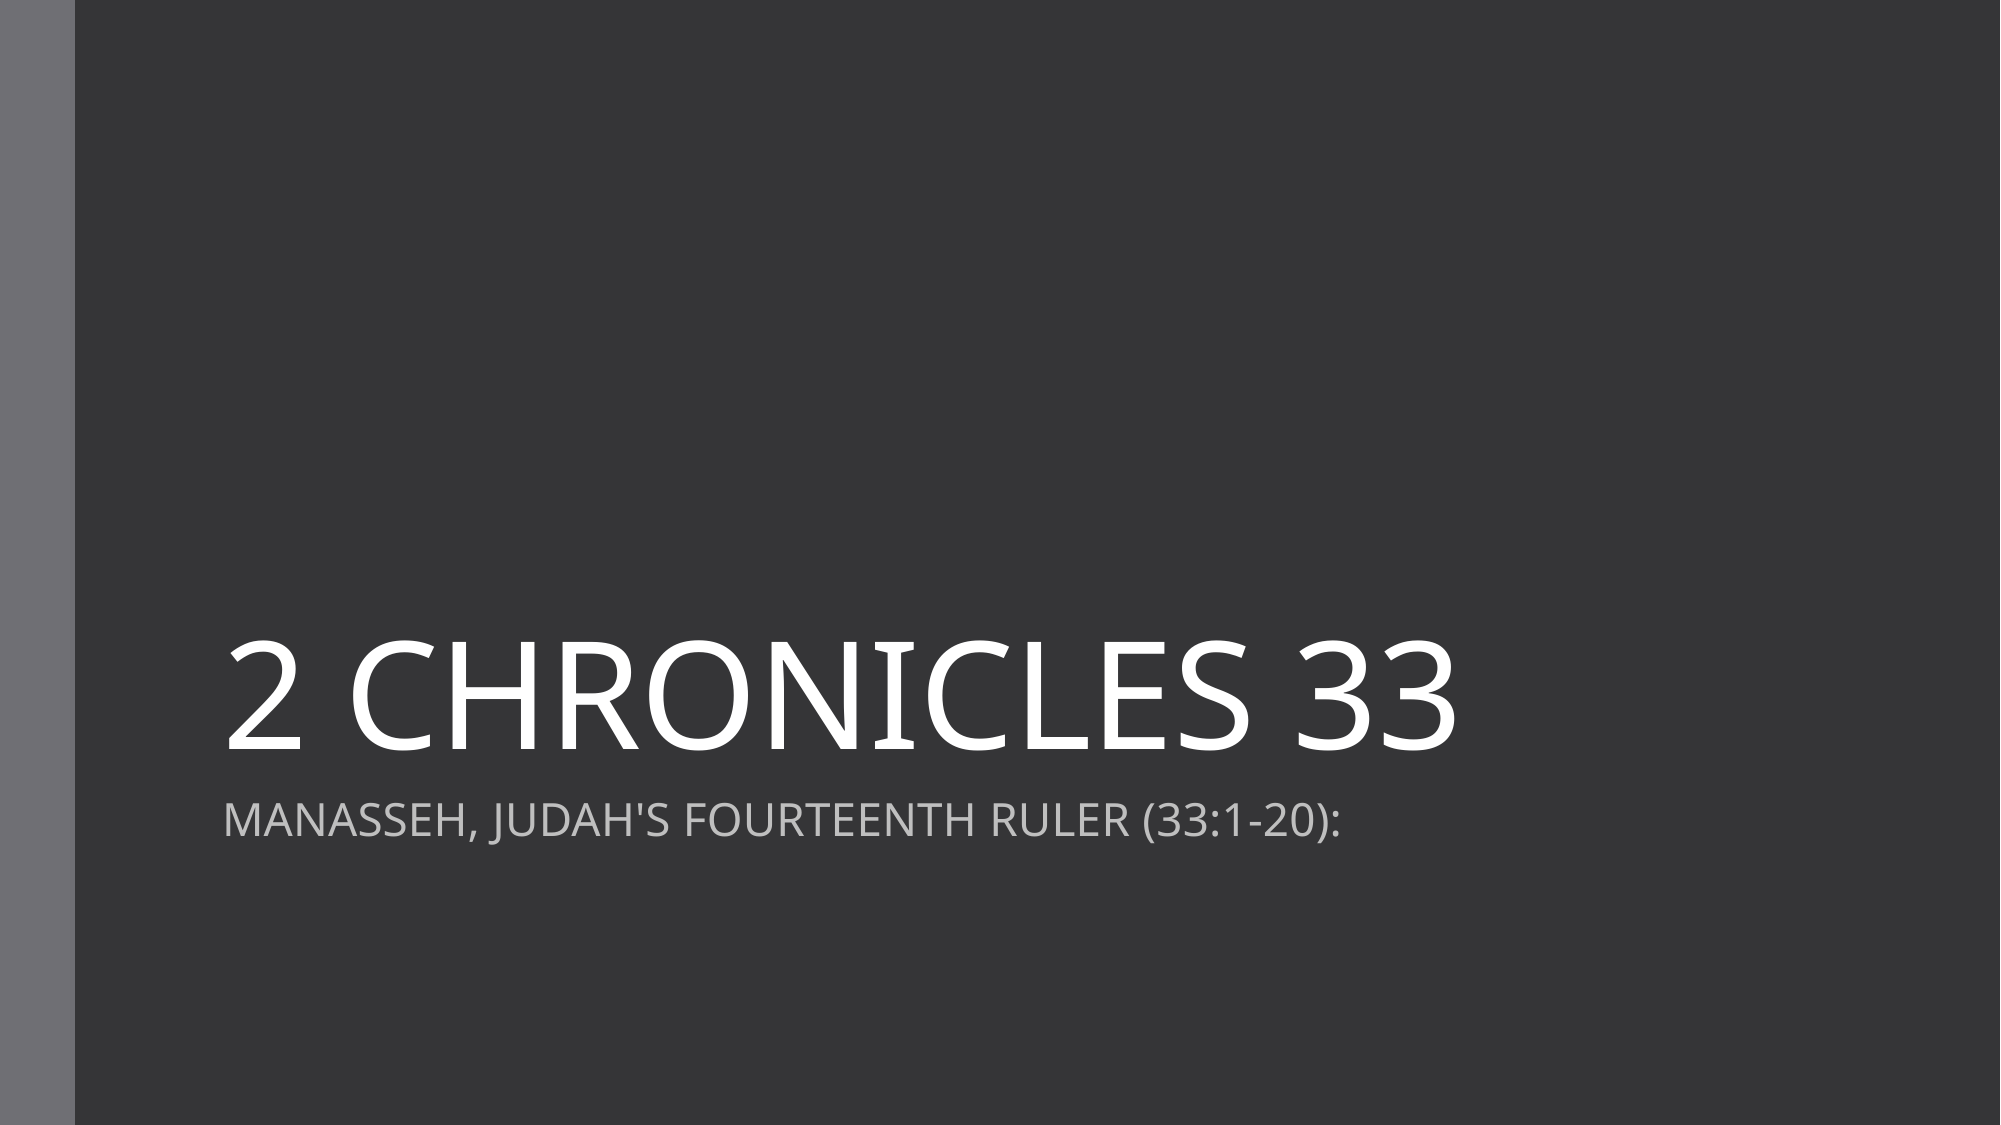

# 2 CHRONICLES 33
MANASSEH, JUDAH'S FOURTEENTH RULER (33:1-20):